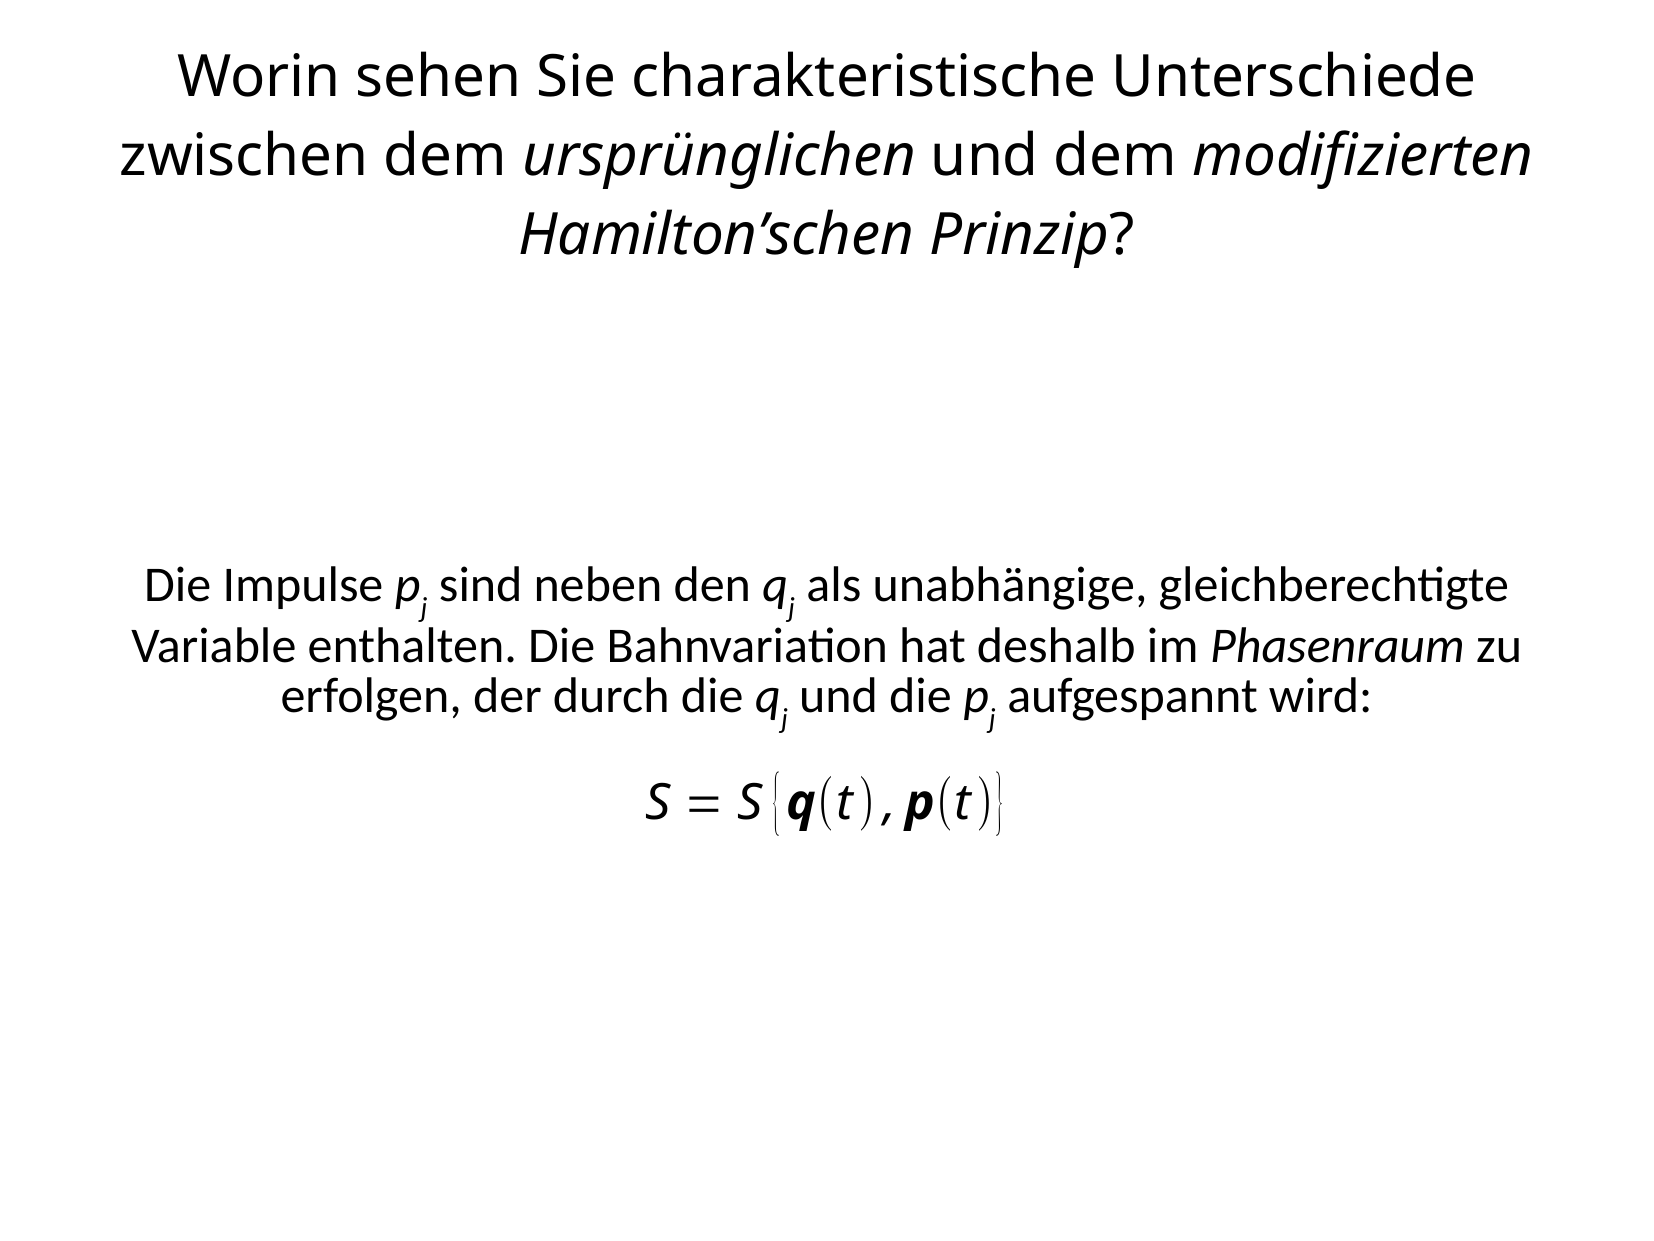

# Worin sehen Sie charakteristische Unterschiede zwischen dem ursprünglichen und dem modifizierten Hamilton’schen Prinzip?
Die Impulse pj sind neben den qj als unabhängige, gleichberechtigte Variable enthalten. Die Bahnvariation hat deshalb im Phasenraum zu erfolgen, der durch die qj und die pj aufgespannt wird: